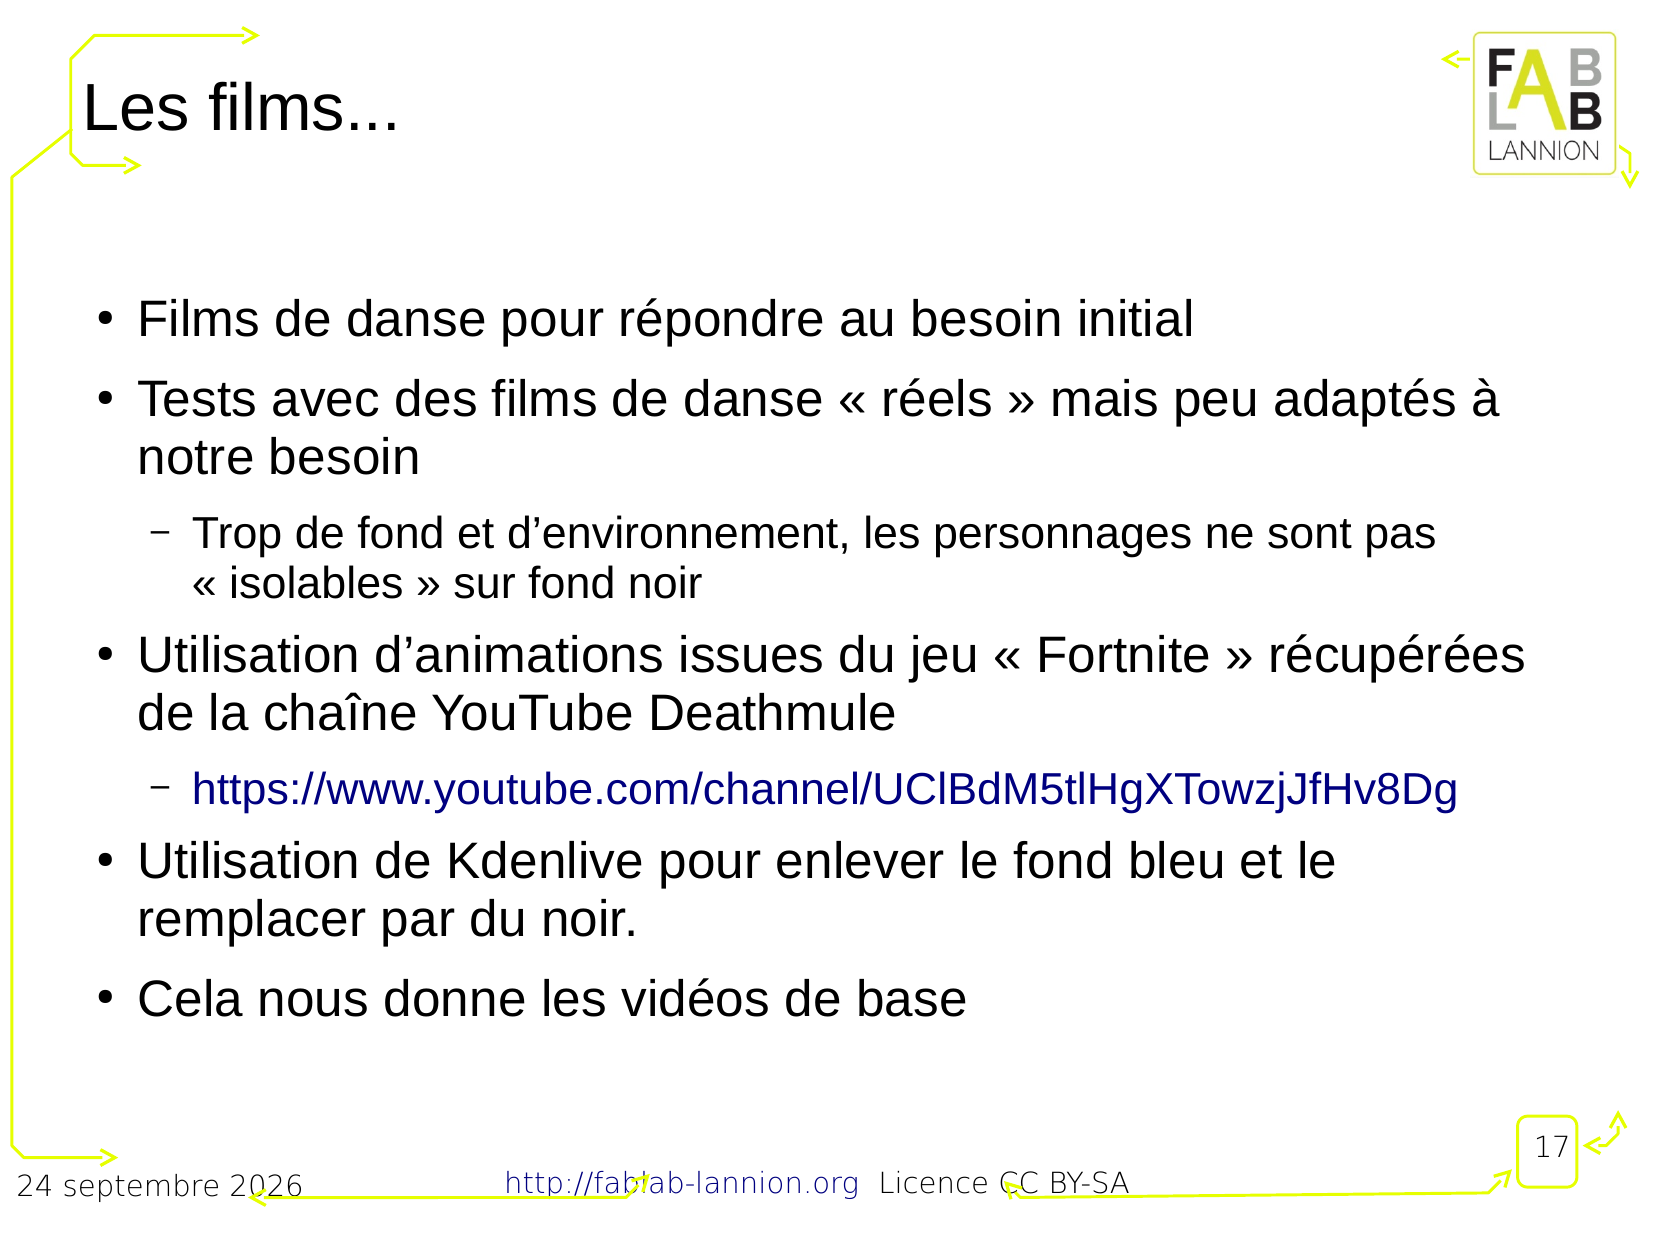

# Les films...
Films de danse pour répondre au besoin initial
Tests avec des films de danse « réels » mais peu adaptés à notre besoin
Trop de fond et d’environnement, les personnages ne sont pas « isolables » sur fond noir
Utilisation d’animations issues du jeu « Fortnite » récupérées de la chaîne YouTube Deathmule
https://www.youtube.com/channel/UClBdM5tlHgXTowzjJfHv8Dg
Utilisation de Kdenlive pour enlever le fond bleu et le remplacer par du noir.
Cela nous donne les vidéos de base
17